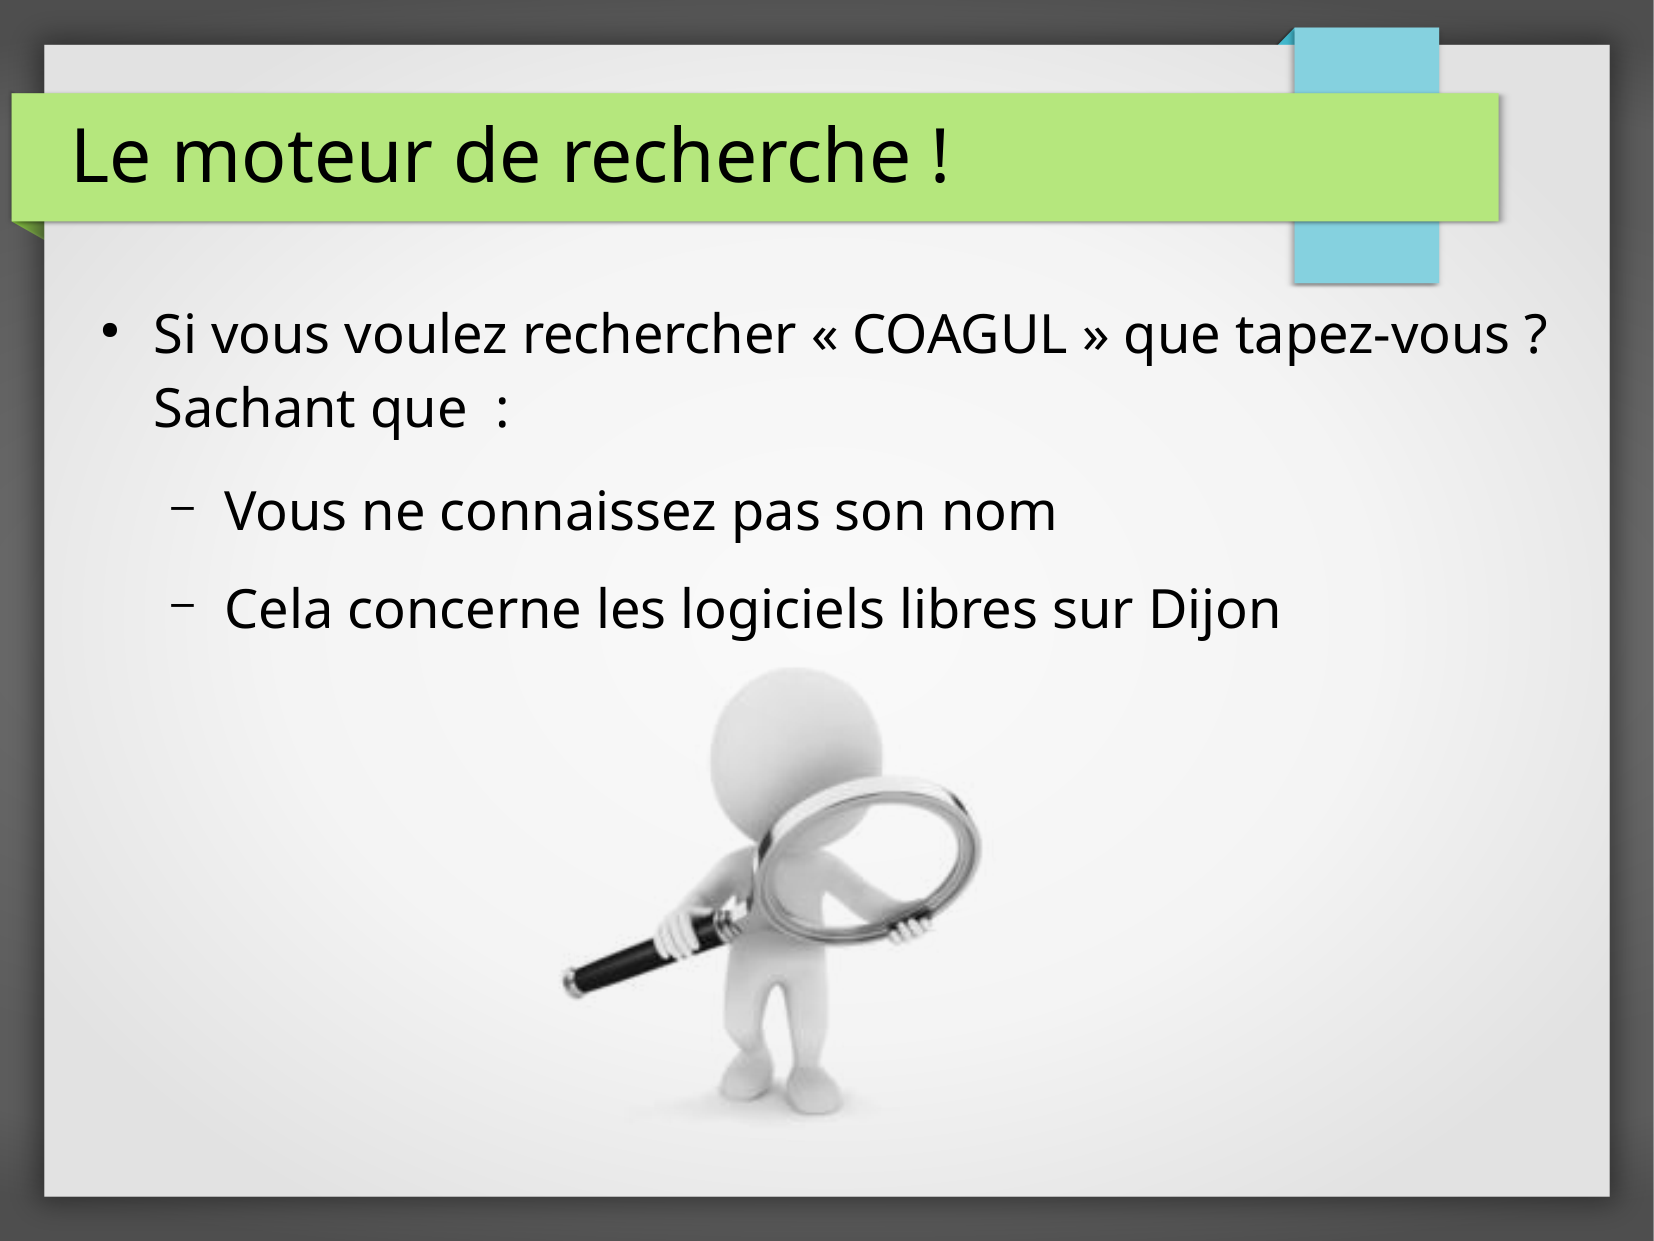

# Le moteur de recherche !
Si vous voulez rechercher « COAGUL » que tapez-vous ? Sachant que  :
Vous ne connaissez pas son nom
Cela concerne les logiciels libres sur Dijon